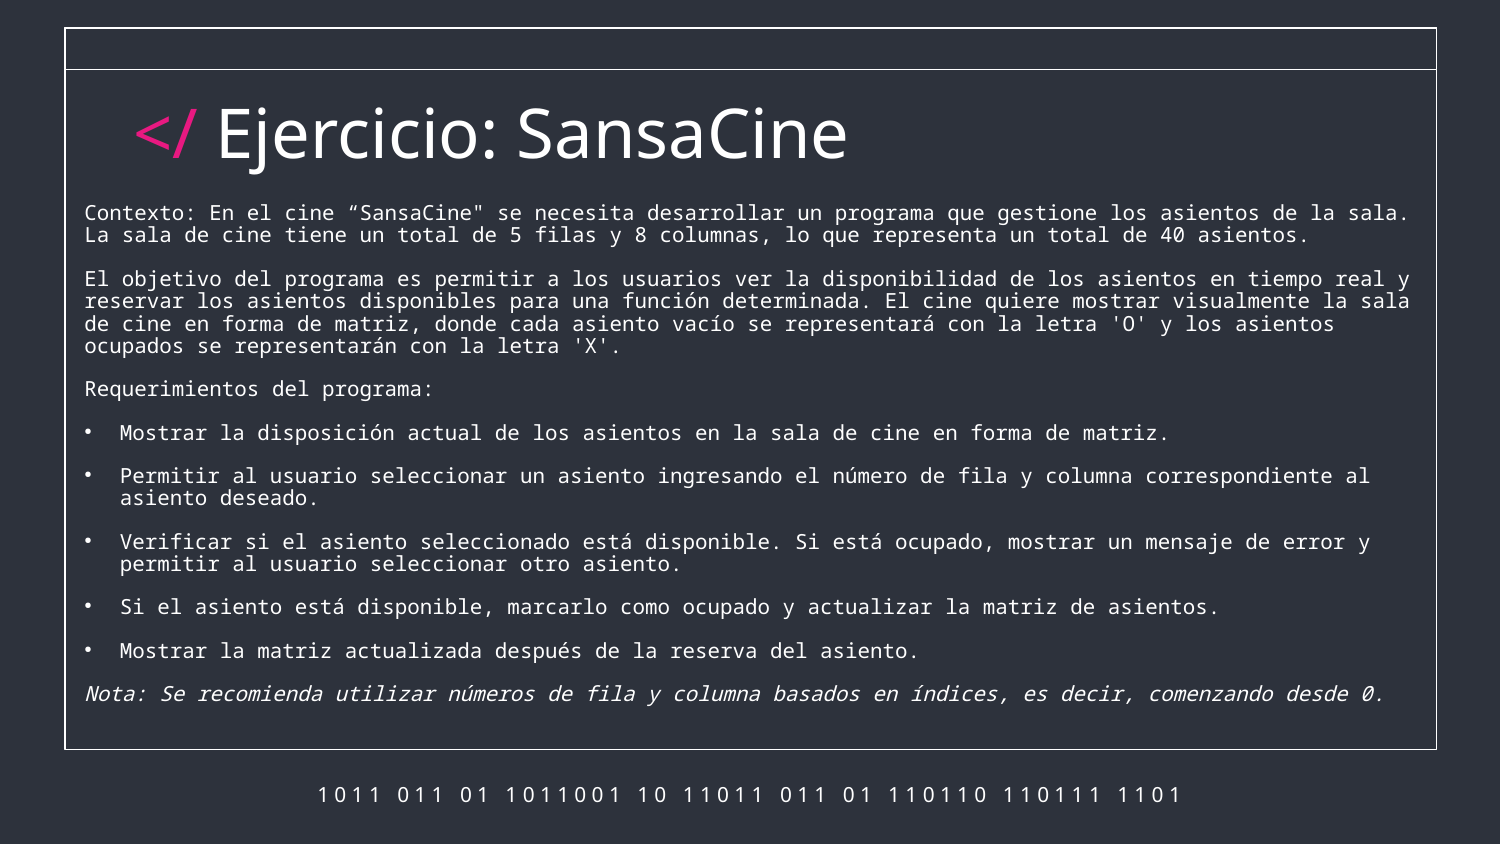

# </ Ejercicio: SansaCine
Contexto: En el cine “SansaCine" se necesita desarrollar un programa que gestione los asientos de la sala. La sala de cine tiene un total de 5 filas y 8 columnas, lo que representa un total de 40 asientos.
El objetivo del programa es permitir a los usuarios ver la disponibilidad de los asientos en tiempo real y reservar los asientos disponibles para una función determinada. El cine quiere mostrar visualmente la sala de cine en forma de matriz, donde cada asiento vacío se representará con la letra 'O' y los asientos ocupados se representarán con la letra 'X'.
Requerimientos del programa:
Mostrar la disposición actual de los asientos en la sala de cine en forma de matriz.
Permitir al usuario seleccionar un asiento ingresando el número de fila y columna correspondiente al asiento deseado.
Verificar si el asiento seleccionado está disponible. Si está ocupado, mostrar un mensaje de error y permitir al usuario seleccionar otro asiento.
Si el asiento está disponible, marcarlo como ocupado y actualizar la matriz de asientos.
Mostrar la matriz actualizada después de la reserva del asiento.
Nota: Se recomienda utilizar números de fila y columna basados en índices, es decir, comenzando desde 0.